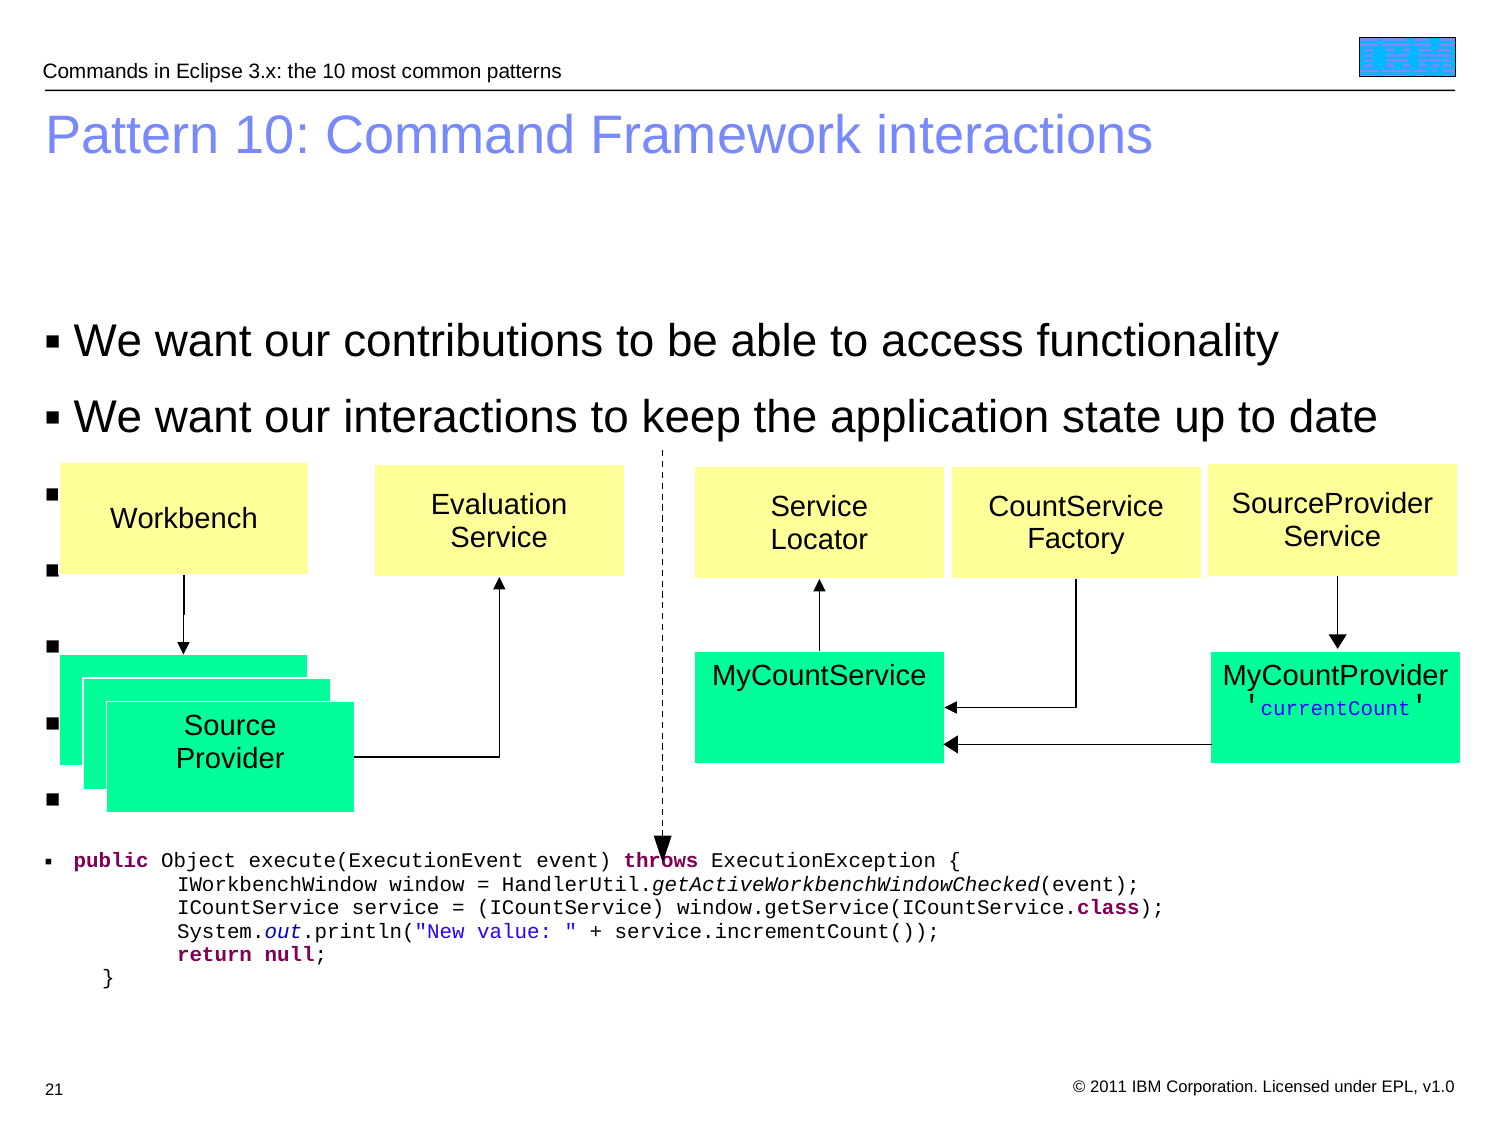

Commands in Eclipse 3.x: the 10 most common patterns
# Pattern 10: Command Framework interactions
We want our contributions to be able to access functionality
We want our interactions to keep the application state up to date
public Object execute(ExecutionEvent event) throws ExecutionException {
	IWorkbenchWindow window = HandlerUtil.getActiveWorkbenchWindowChecked(event);
	ICountService service = (ICountService) window.getService(ICountService.class);
	System.out.println("New value: " + service.incrementCount());
	return null;
}
Workbench
SourceProvider
Service
Evaluation
Service
CountService
Factory
Service
Locator
MyCountProvider
'currentCount'
MyCountService
Source
Provider
21